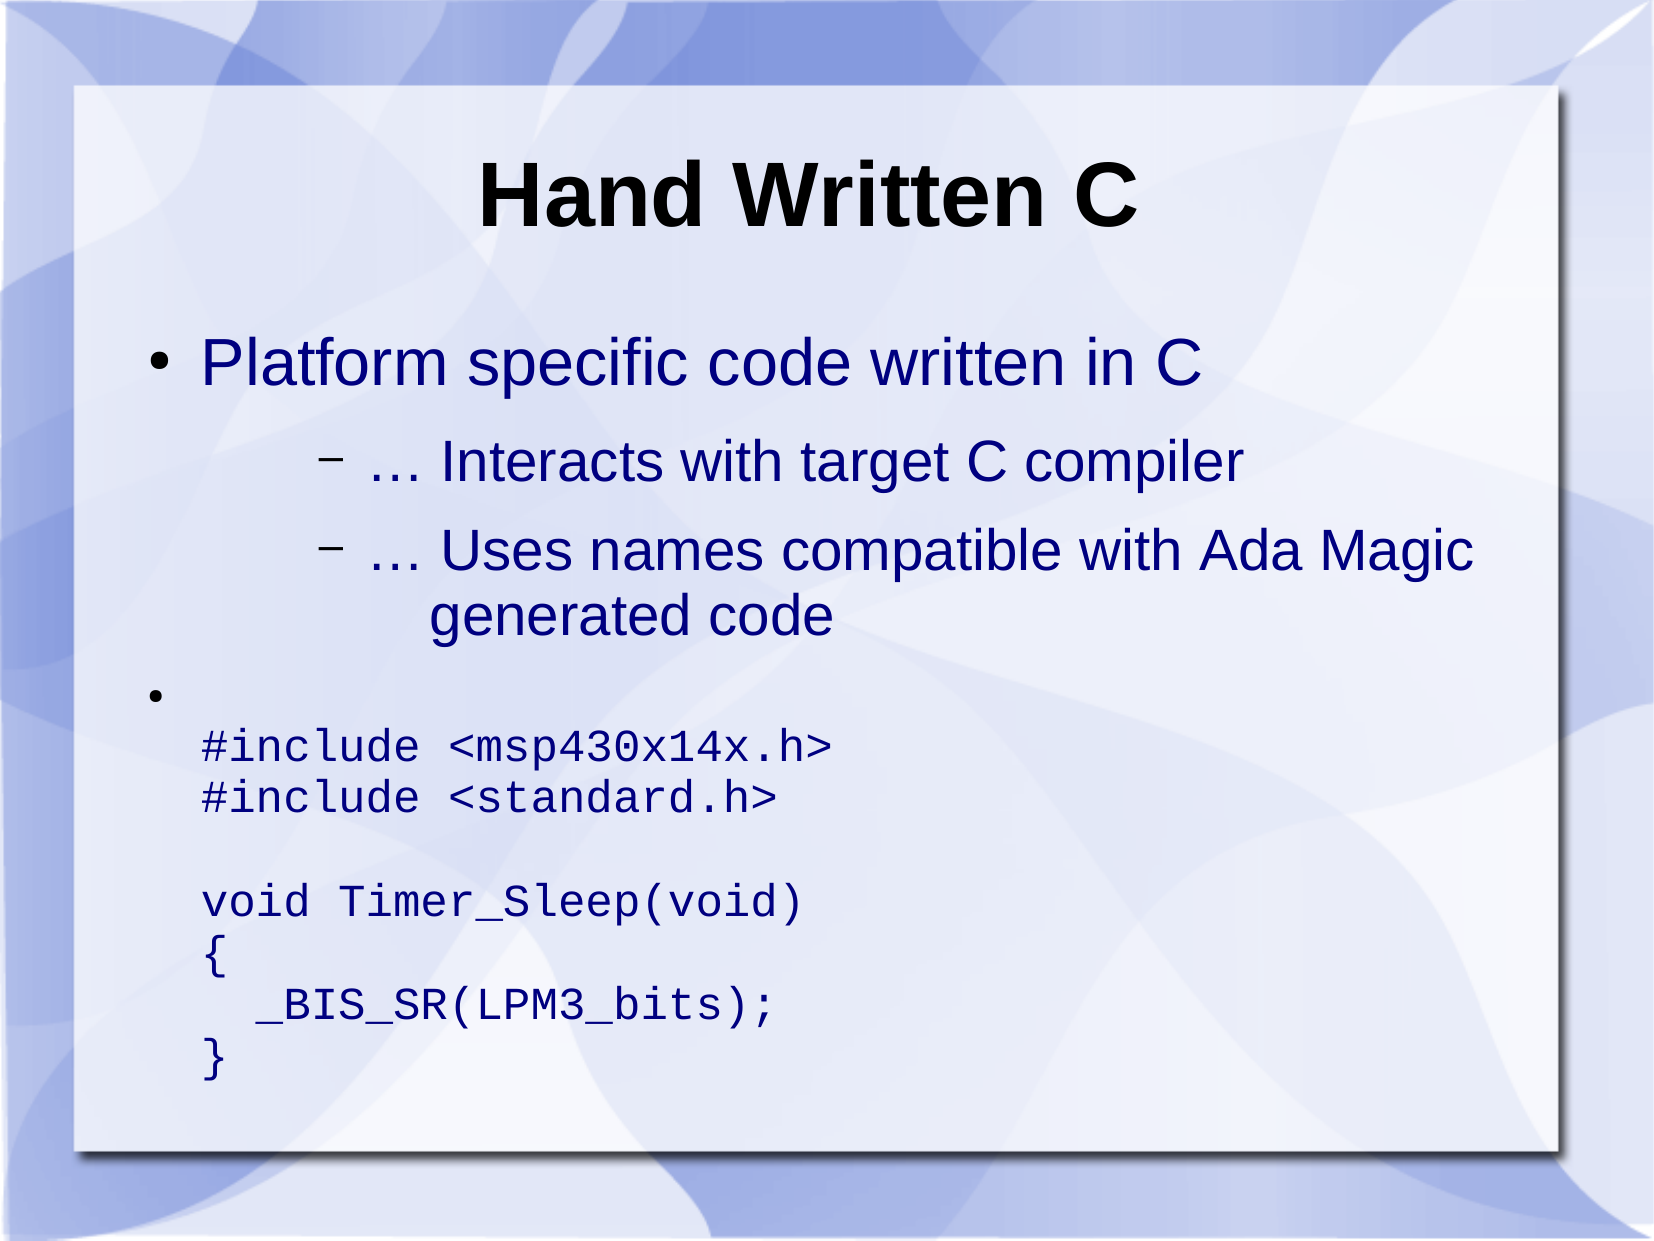

# Hand Written C
Platform specific code written in C
… Interacts with target C compiler
… Uses names compatible with Ada Magic generated code
#include <msp430x14x.h>
#include <standard.h>
void Timer_Sleep(void)
{
 _BIS_SR(LPM3_bits);
}